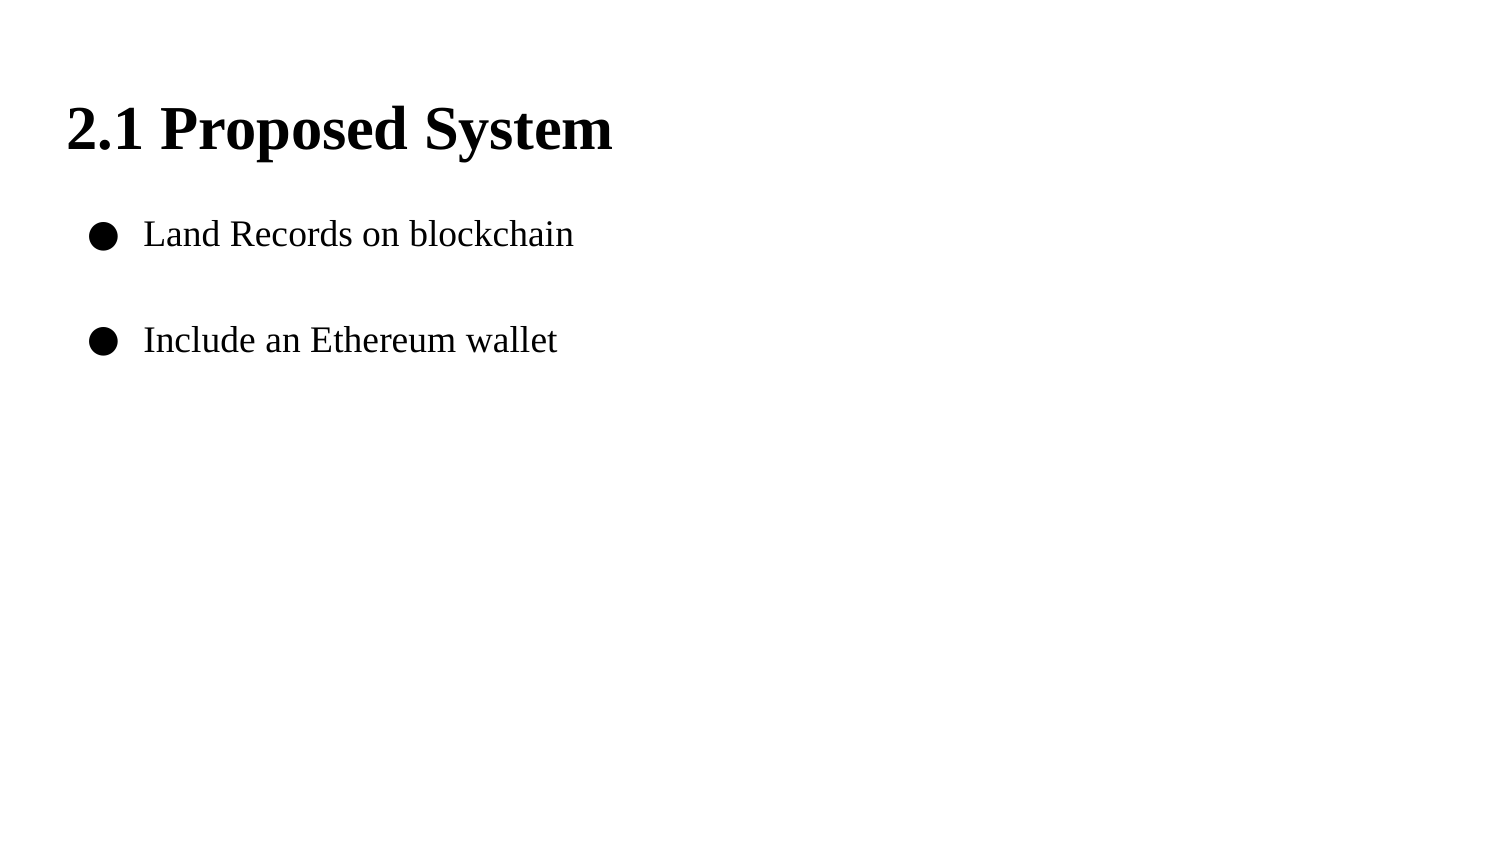

# 2.1 Proposed System
Land Records on blockchain
Include an Ethereum wallet